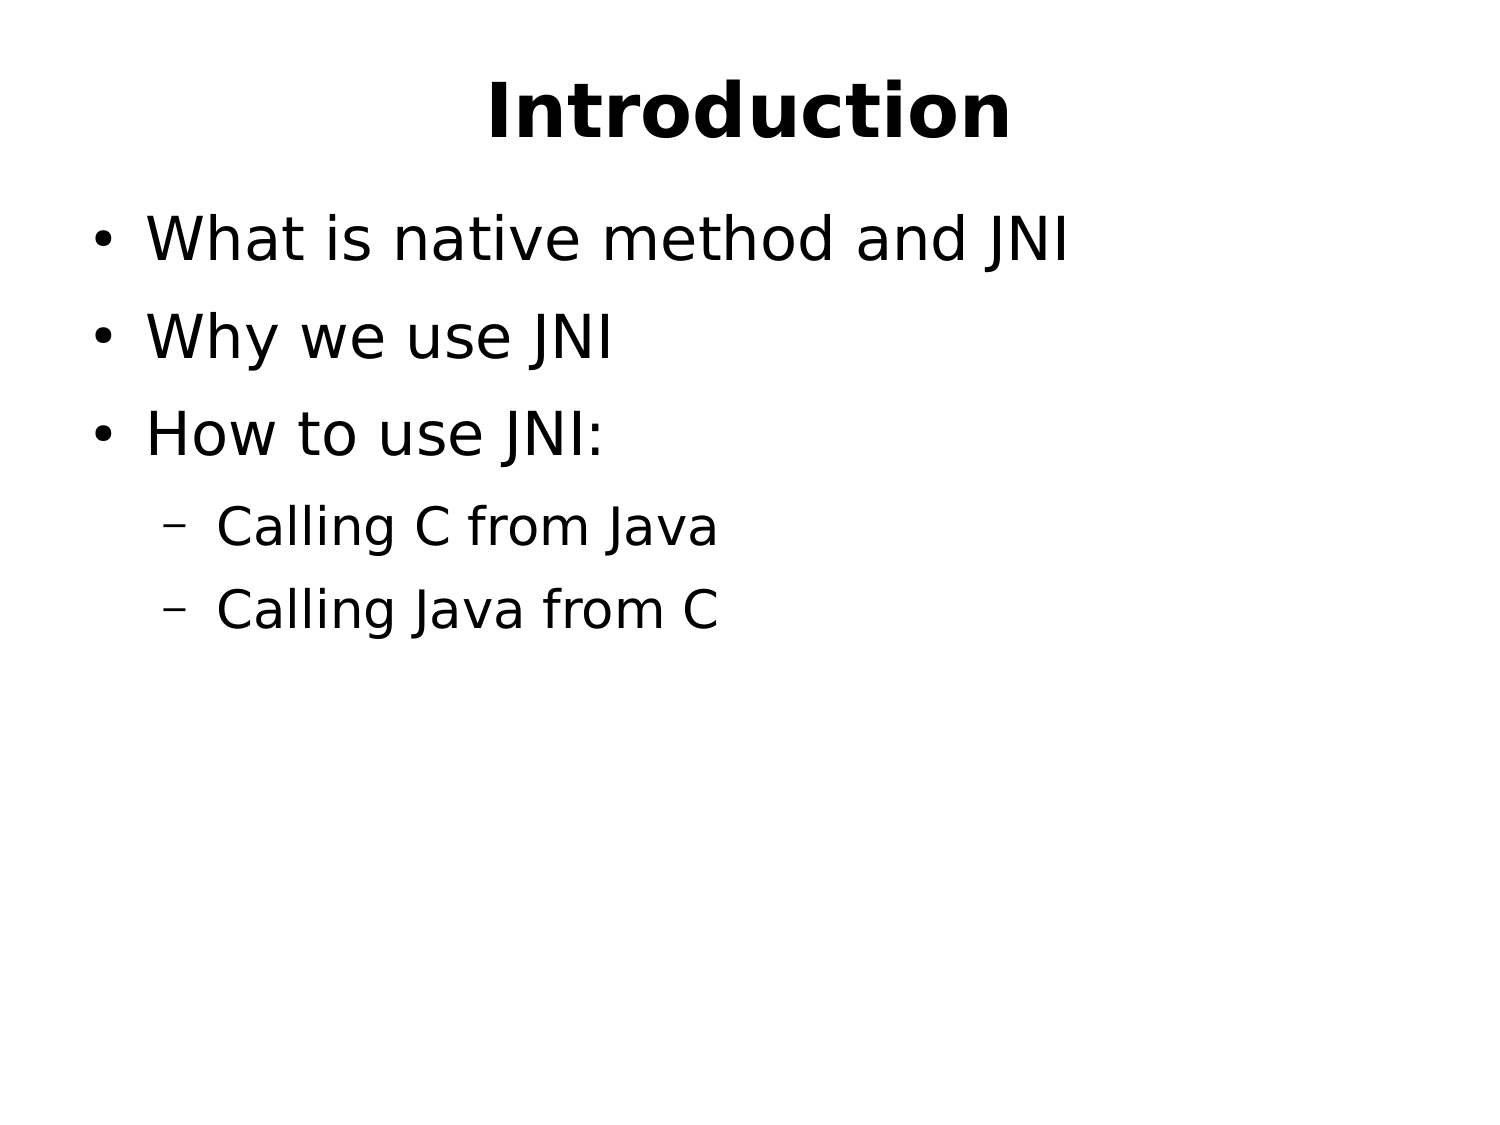

# Introduction
What is native method and JNI
Why we use JNI
How to use JNI:
Calling C from Java
Calling Java from C